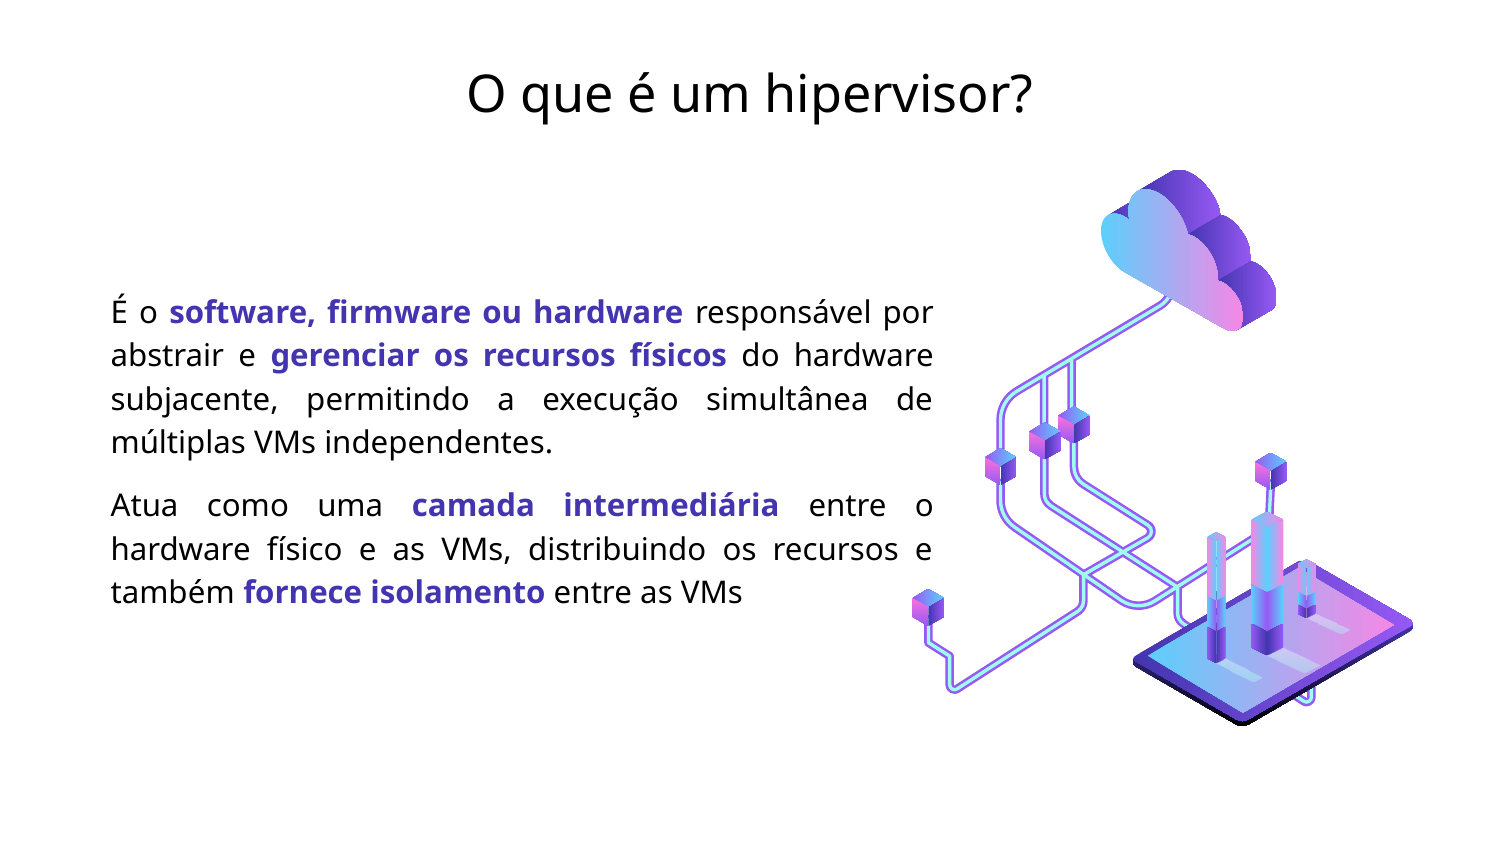

# O que é um hipervisor?
É o software, firmware ou hardware responsável por abstrair e gerenciar os recursos físicos do hardware subjacente, permitindo a execução simultânea de múltiplas VMs independentes.
Atua como uma camada intermediária entre o hardware físico e as VMs, distribuindo os recursos e também fornece isolamento entre as VMs